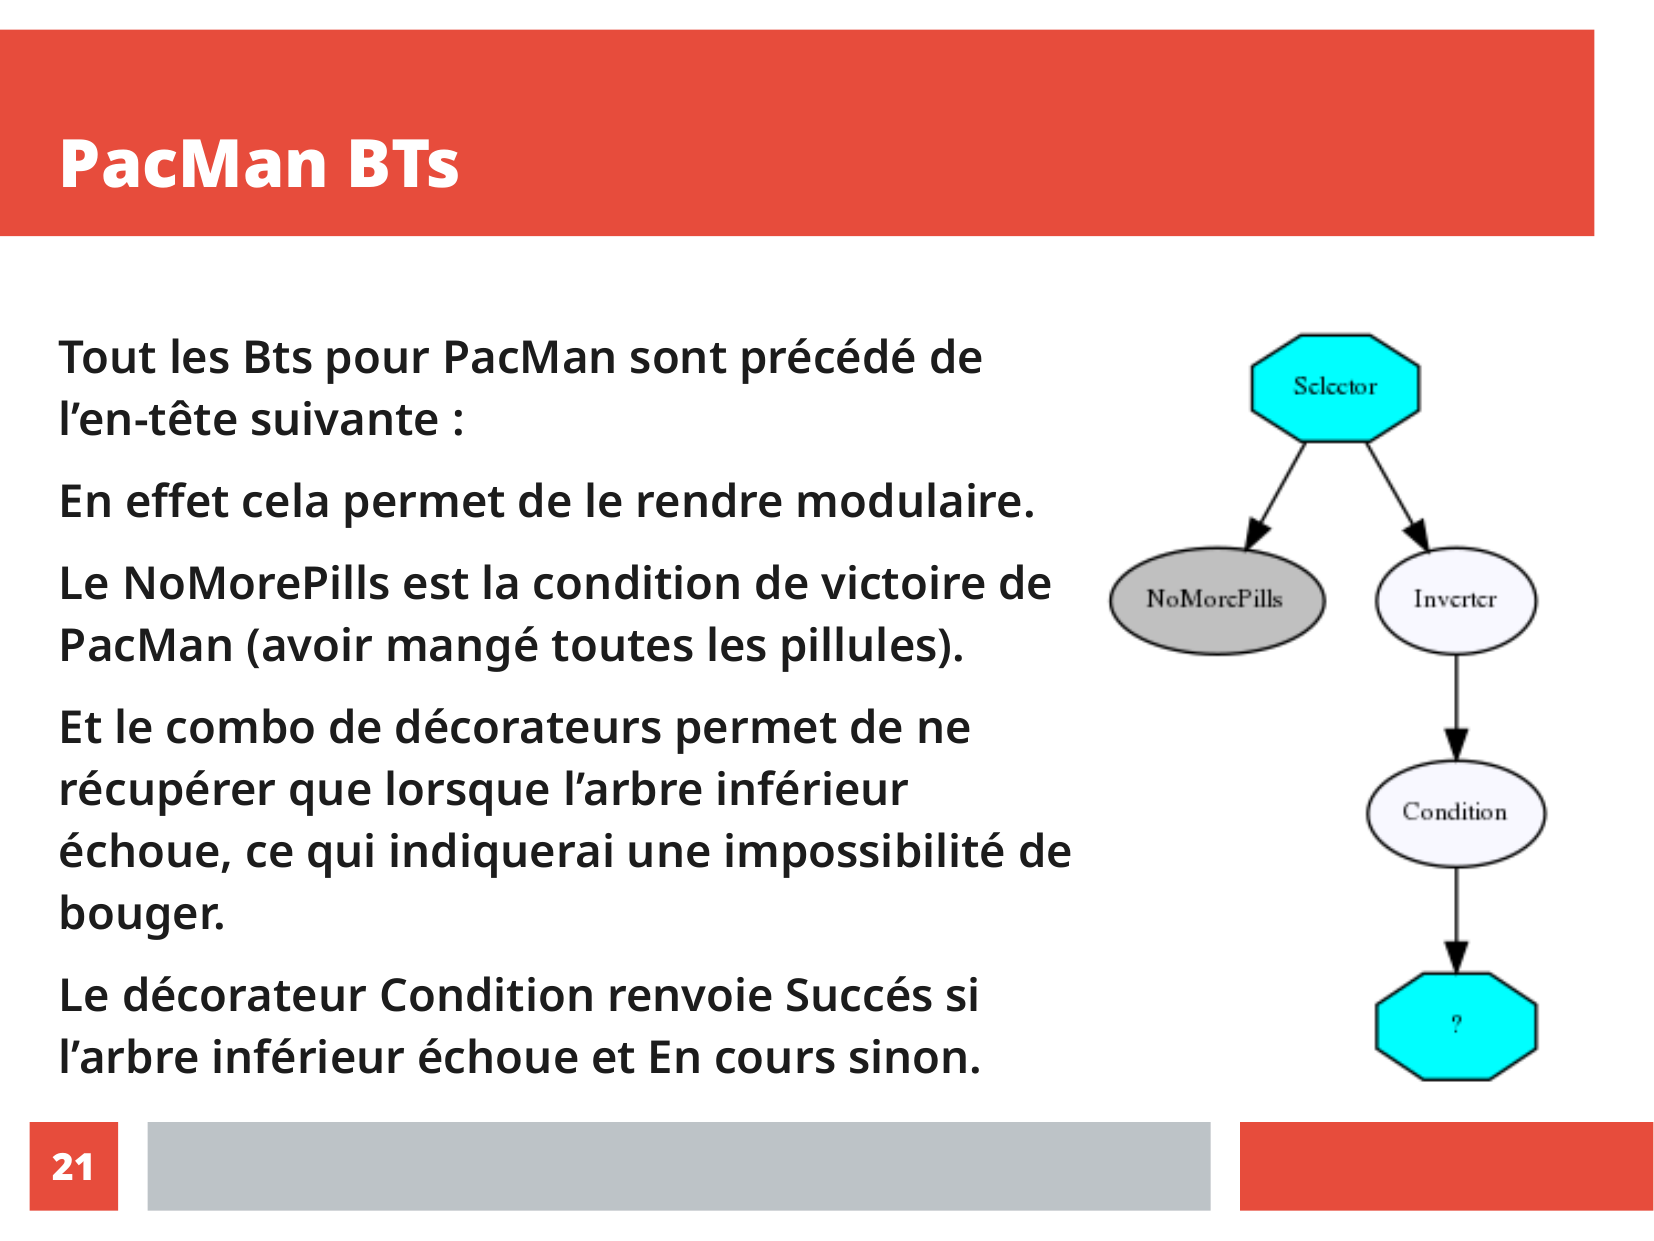

# PacMan BTs
Tout les Bts pour PacMan sont précédé de l’en-tête suivante :
En effet cela permet de le rendre modulaire.
Le NoMorePills est la condition de victoire de PacMan (avoir mangé toutes les pillules).
Et le combo de décorateurs permet de ne récupérer que lorsque l’arbre inférieur échoue, ce qui indiquerai une impossibilité de bouger.
Le décorateur Condition renvoie Succés si l’arbre inférieur échoue et En cours sinon.
21